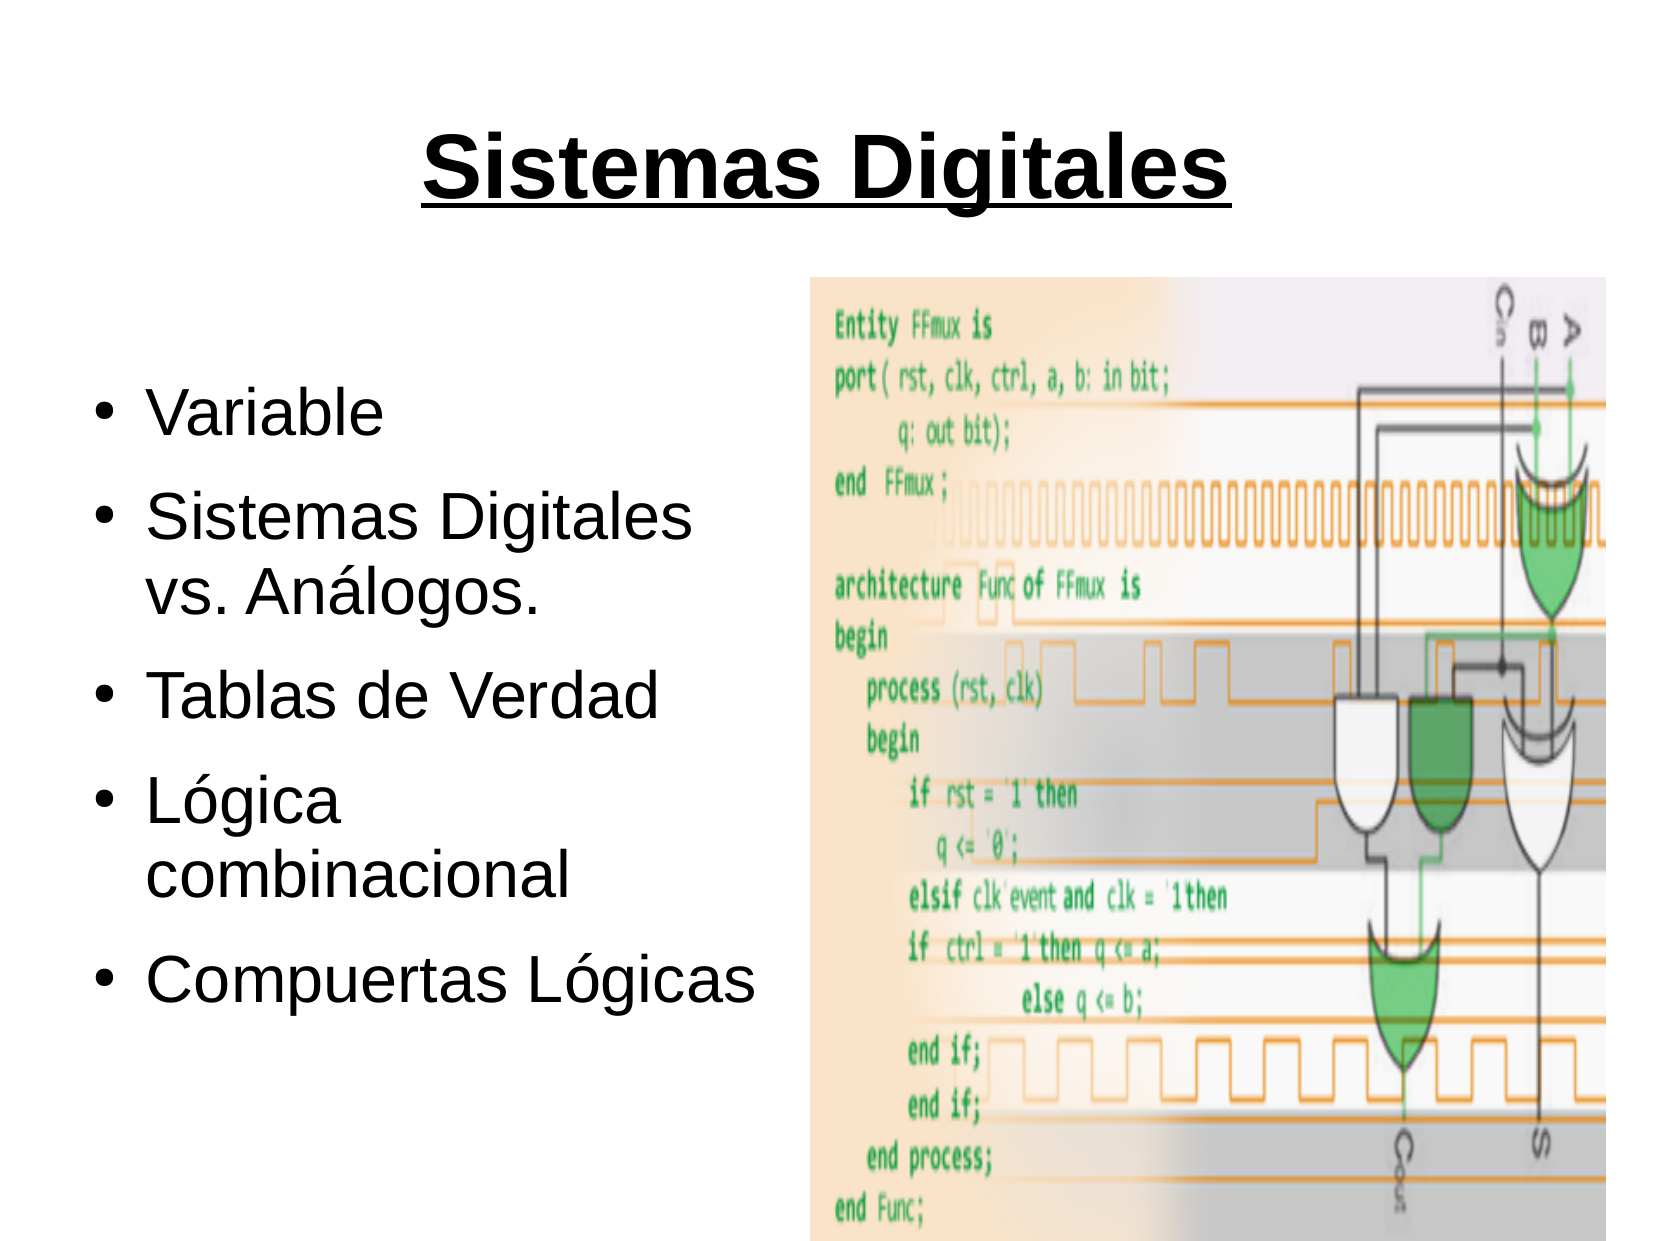

# Sistemas Digitales
Variable
Sistemas Digitales vs. Análogos.
Tablas de Verdad
Lógica combinacional
Compuertas Lógicas